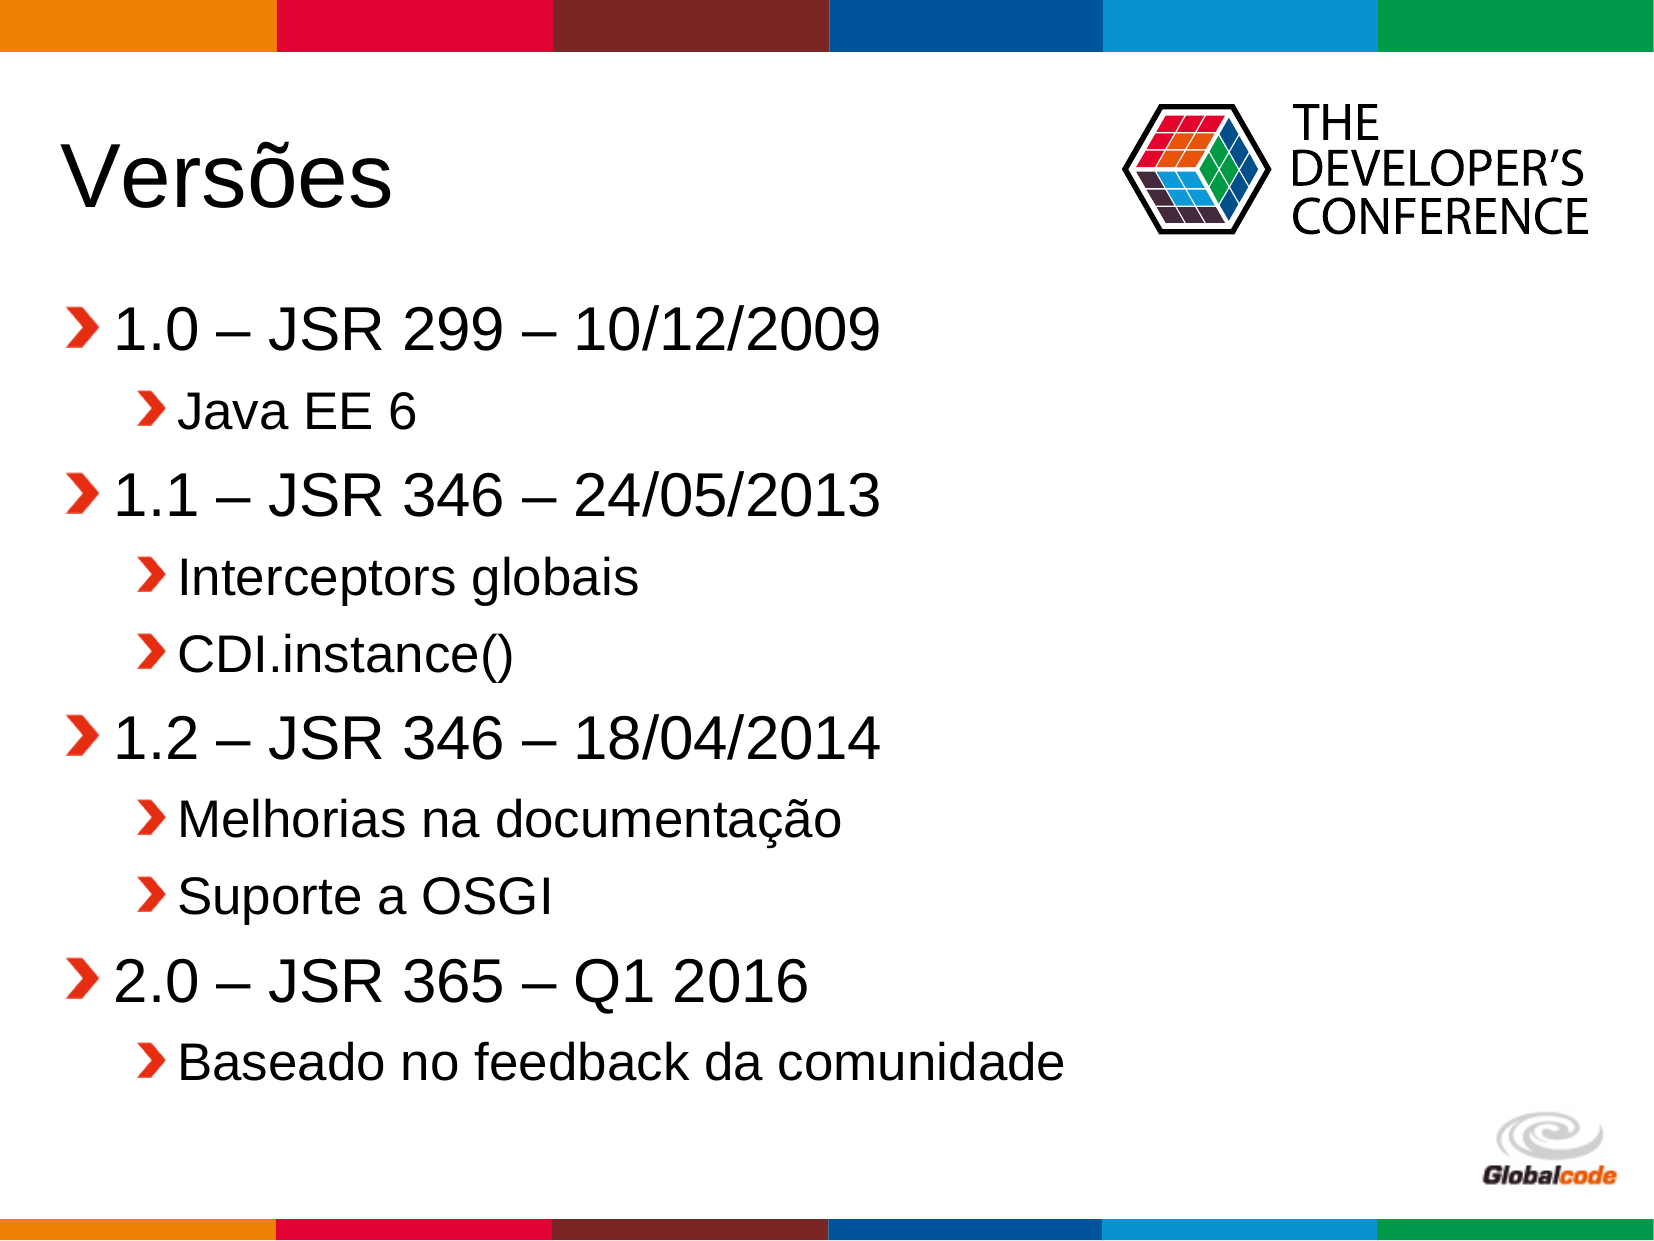

# Versões
1.0 – JSR 299 – 10/12/2009
Java EE 6
1.1 – JSR 346 – 24/05/2013
Interceptors globais
CDI.instance()
1.2 – JSR 346 – 18/04/2014
Melhorias na documentação
Suporte a OSGI
2.0 – JSR 365 – Q1 2016
Baseado no feedback da comunidade